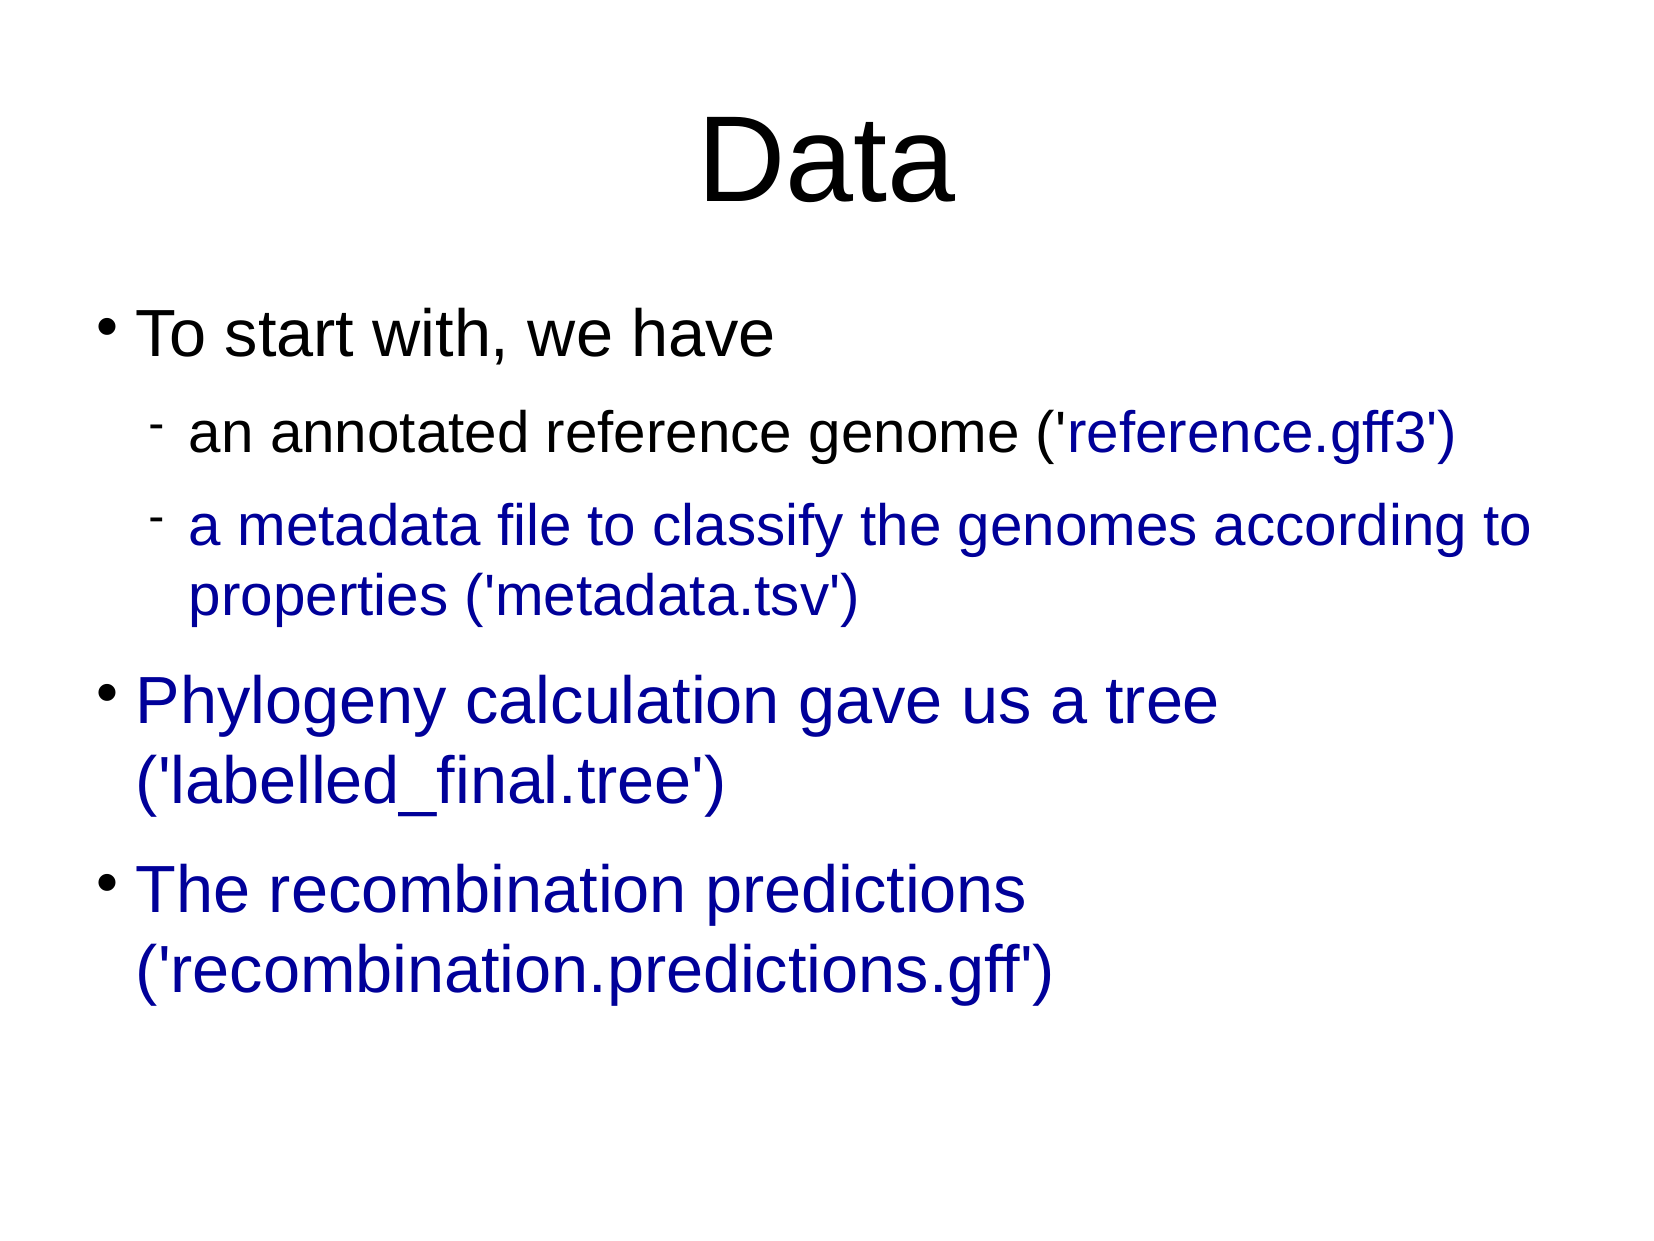

Data
To start with, we have
an annotated reference genome ('reference.gff3')
a metadata file to classify the genomes according to properties ('metadata.tsv')
Phylogeny calculation gave us a tree ('labelled_final.tree')
The recombination predictions ('recombination.predictions.gff')